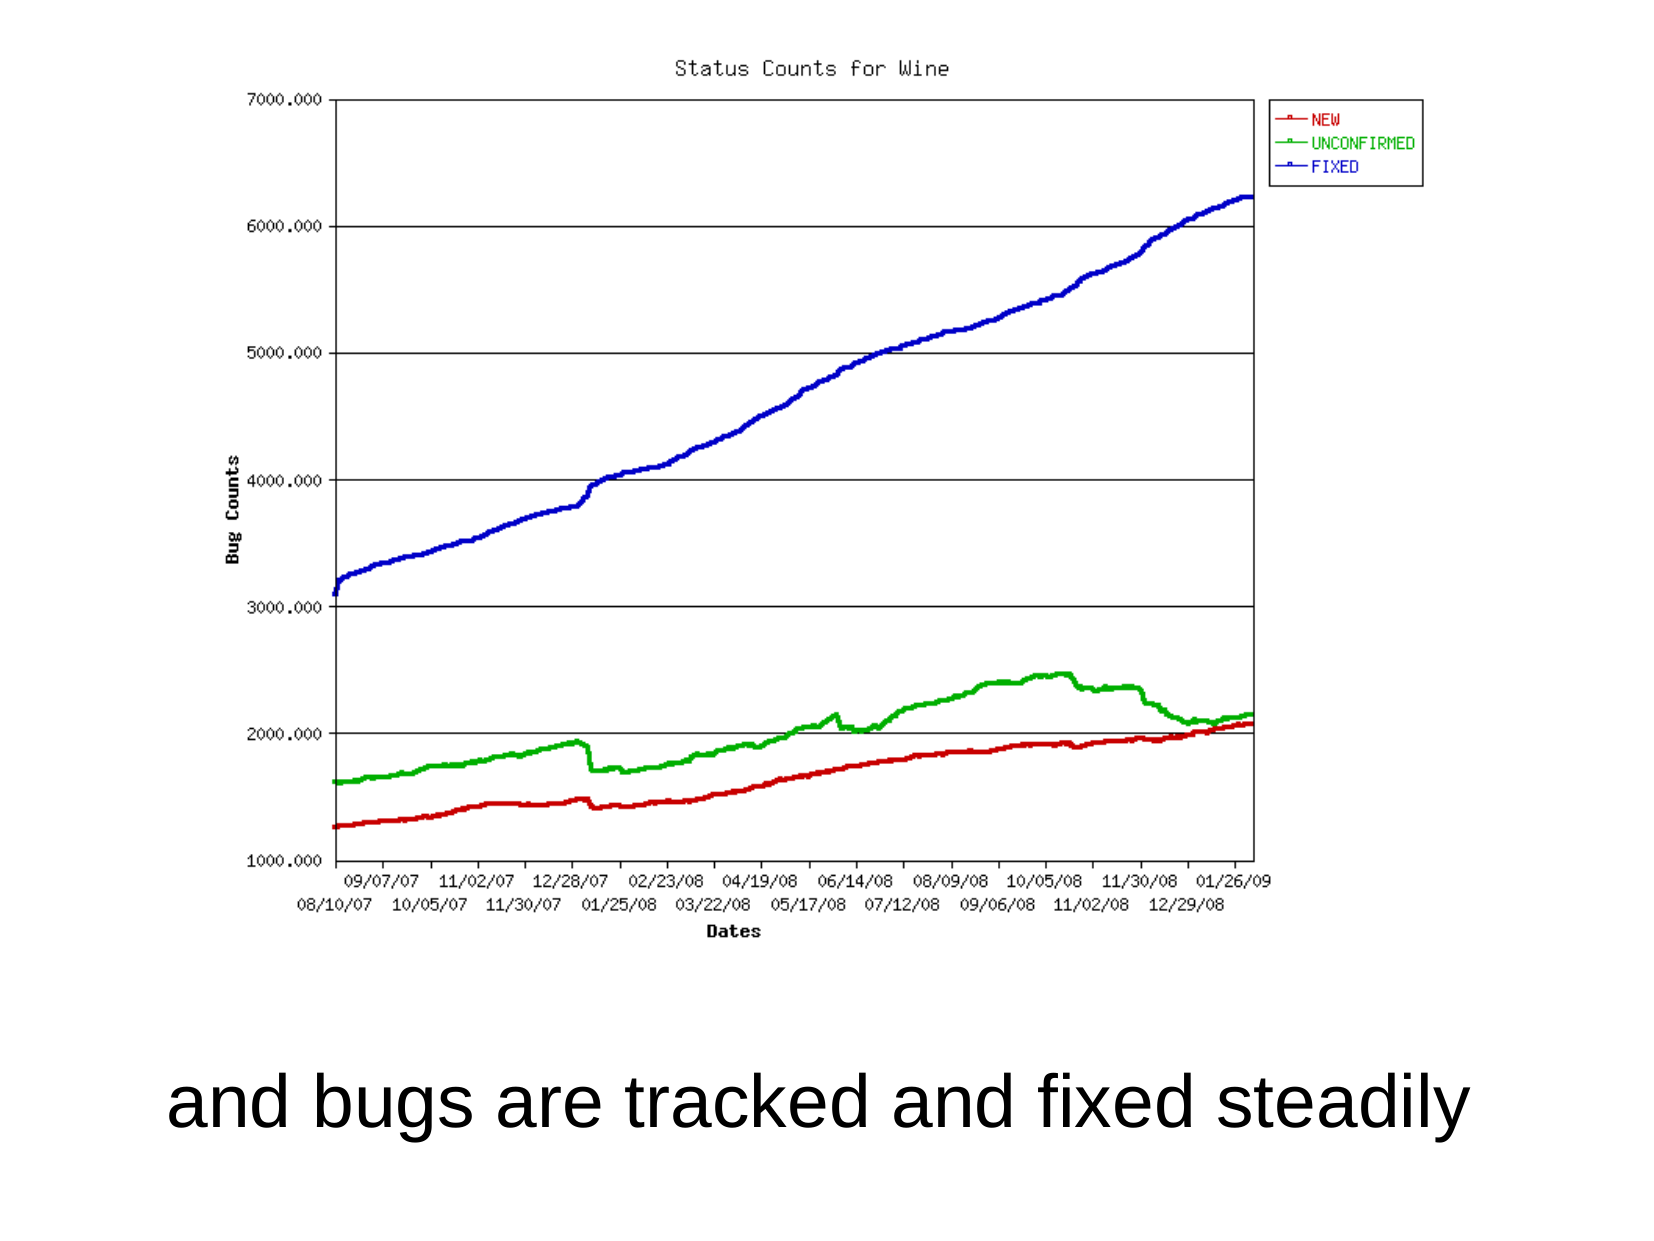

# and bugs are tracked and fixed steadily